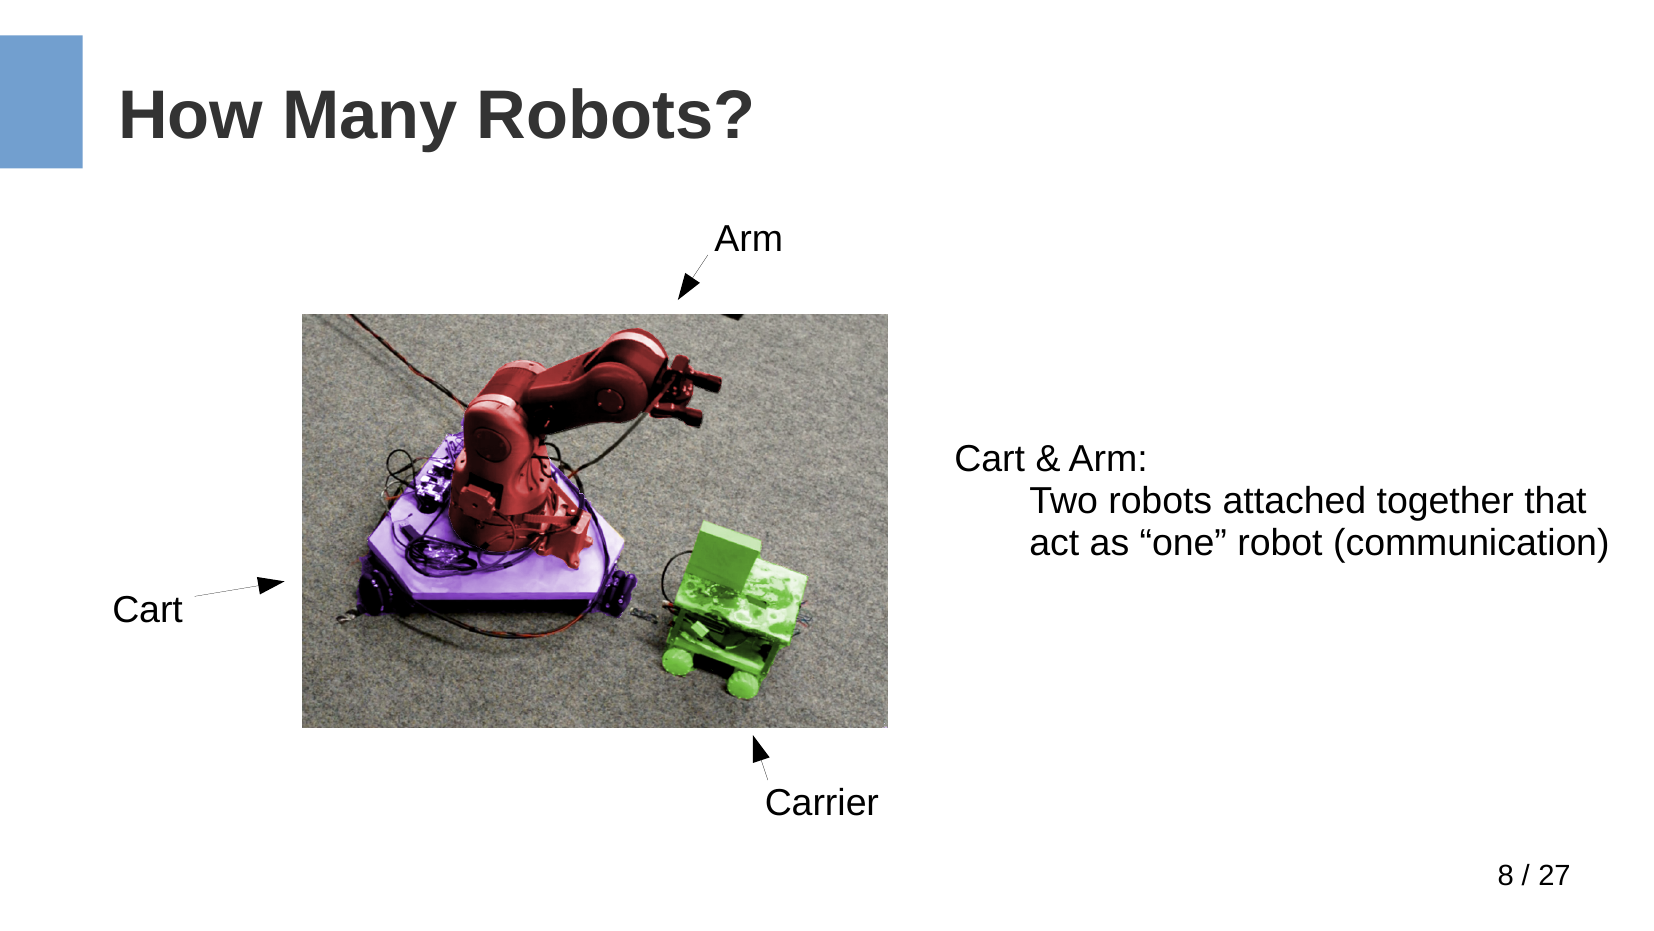

# How Many Robots?
Arm
Cart & Arm:
	Two robots attached together that
	act as “one” robot (communication)
Cart
Carrier
8